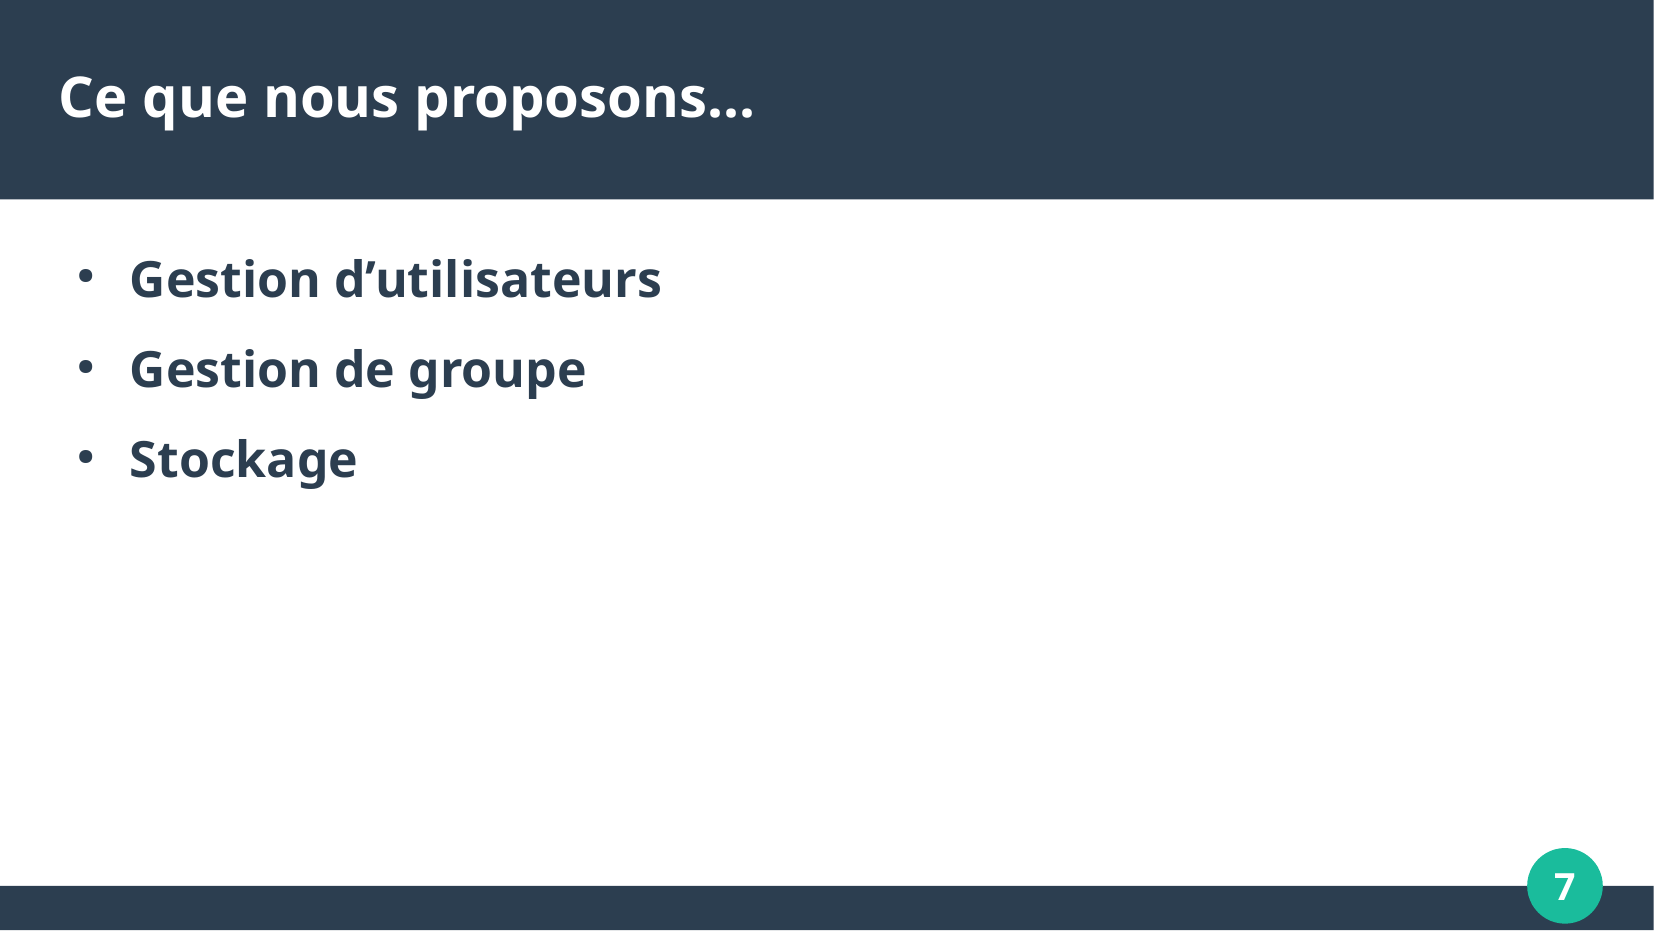

# Ce que nous proposons...
Gestion d’utilisateurs
Gestion de groupe
Stockage